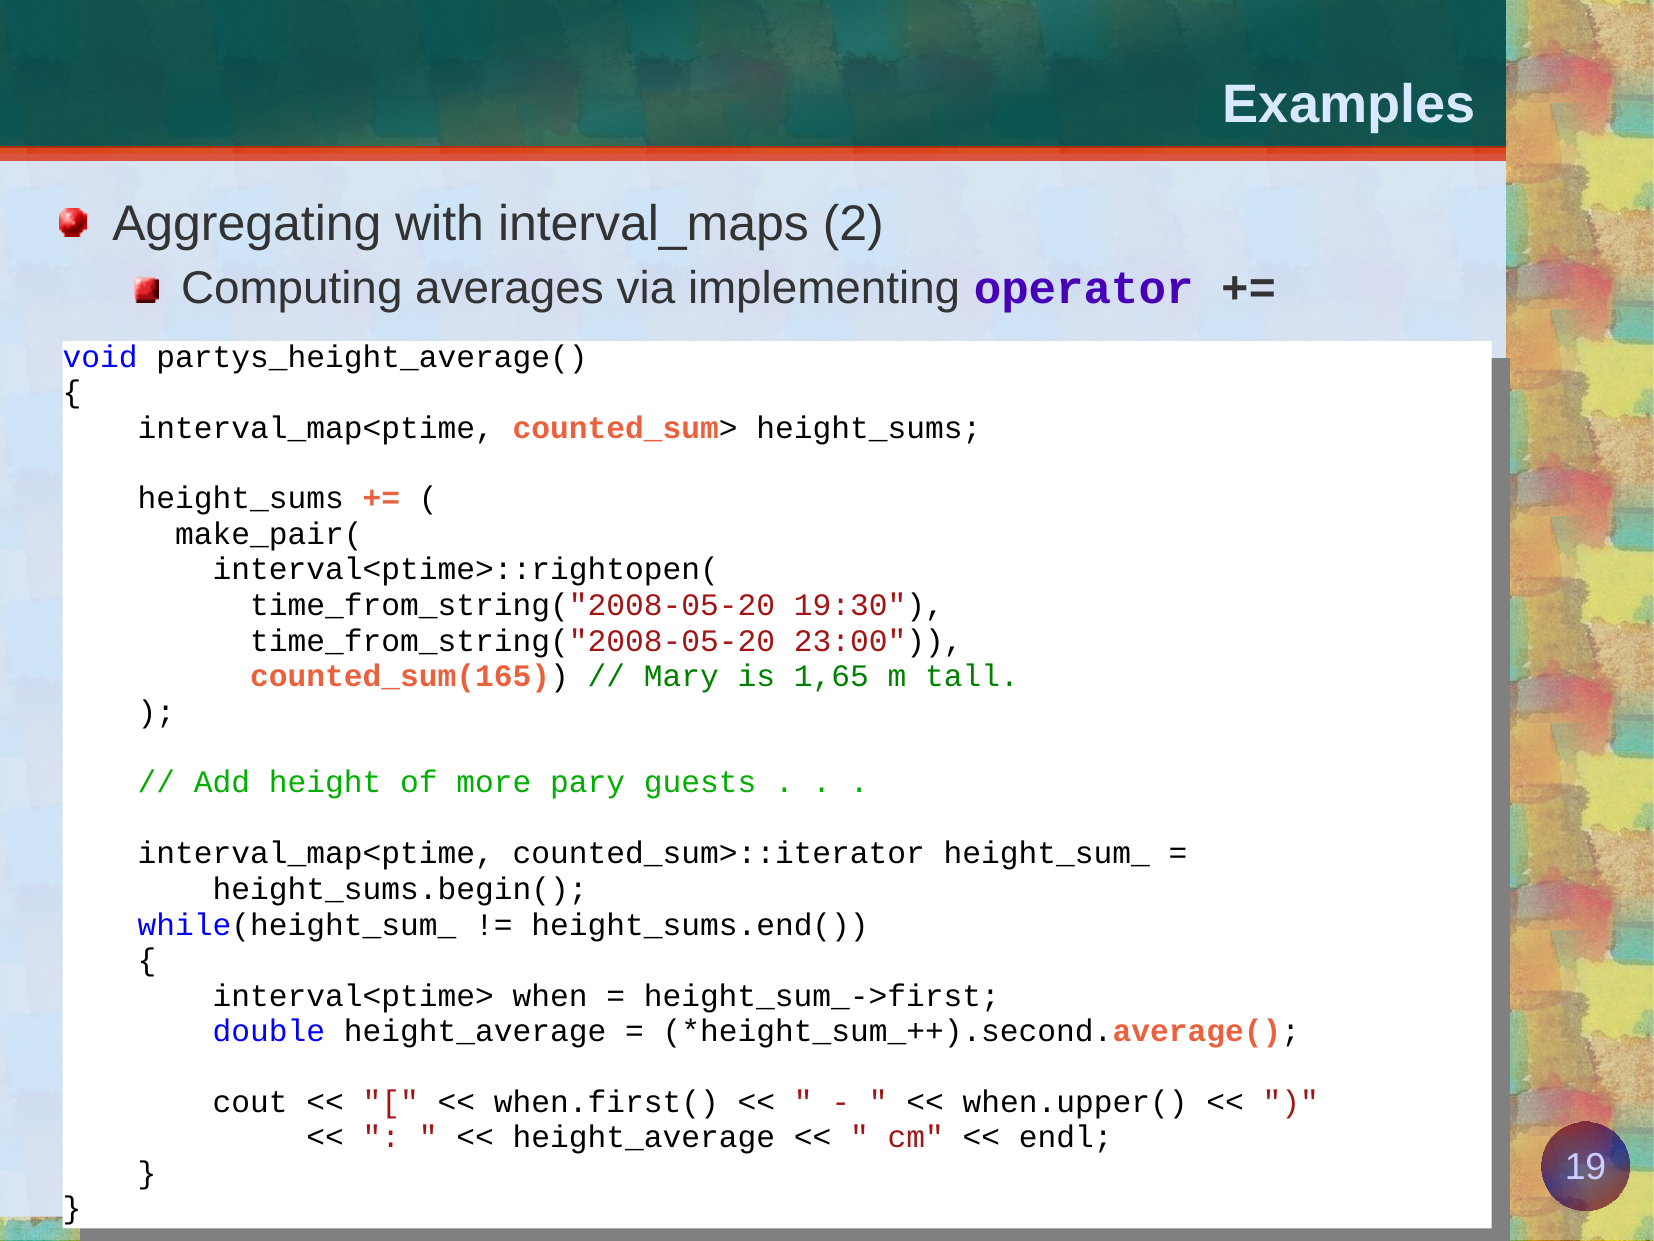

# Examples
Aggregating with interval_maps (2)
Computing averages via implementing operator +=
void partys_height_average()
{
 interval_map<ptime, counted_sum> height_sums;
 height_sums += (
 make_pair(
 interval<ptime>::rightopen(
 time_from_string("2008-05-20 19:30"),
 time_from_string("2008-05-20 23:00")),
 counted_sum(165)) // Mary is 1,65 m tall.
 );
 // Add height of more pary guests . . .
 interval_map<ptime, counted_sum>::iterator height_sum_ =
 height_sums.begin();
 while(height_sum_ != height_sums.end())
 {
 interval<ptime> when = height_sum_->first;
 double height_average = (*height_sum_++).second.average();
 cout << "[" << when.first() << " - " << when.upper() << ")"
 << ": " << height_average << " cm" << endl;
 }
}